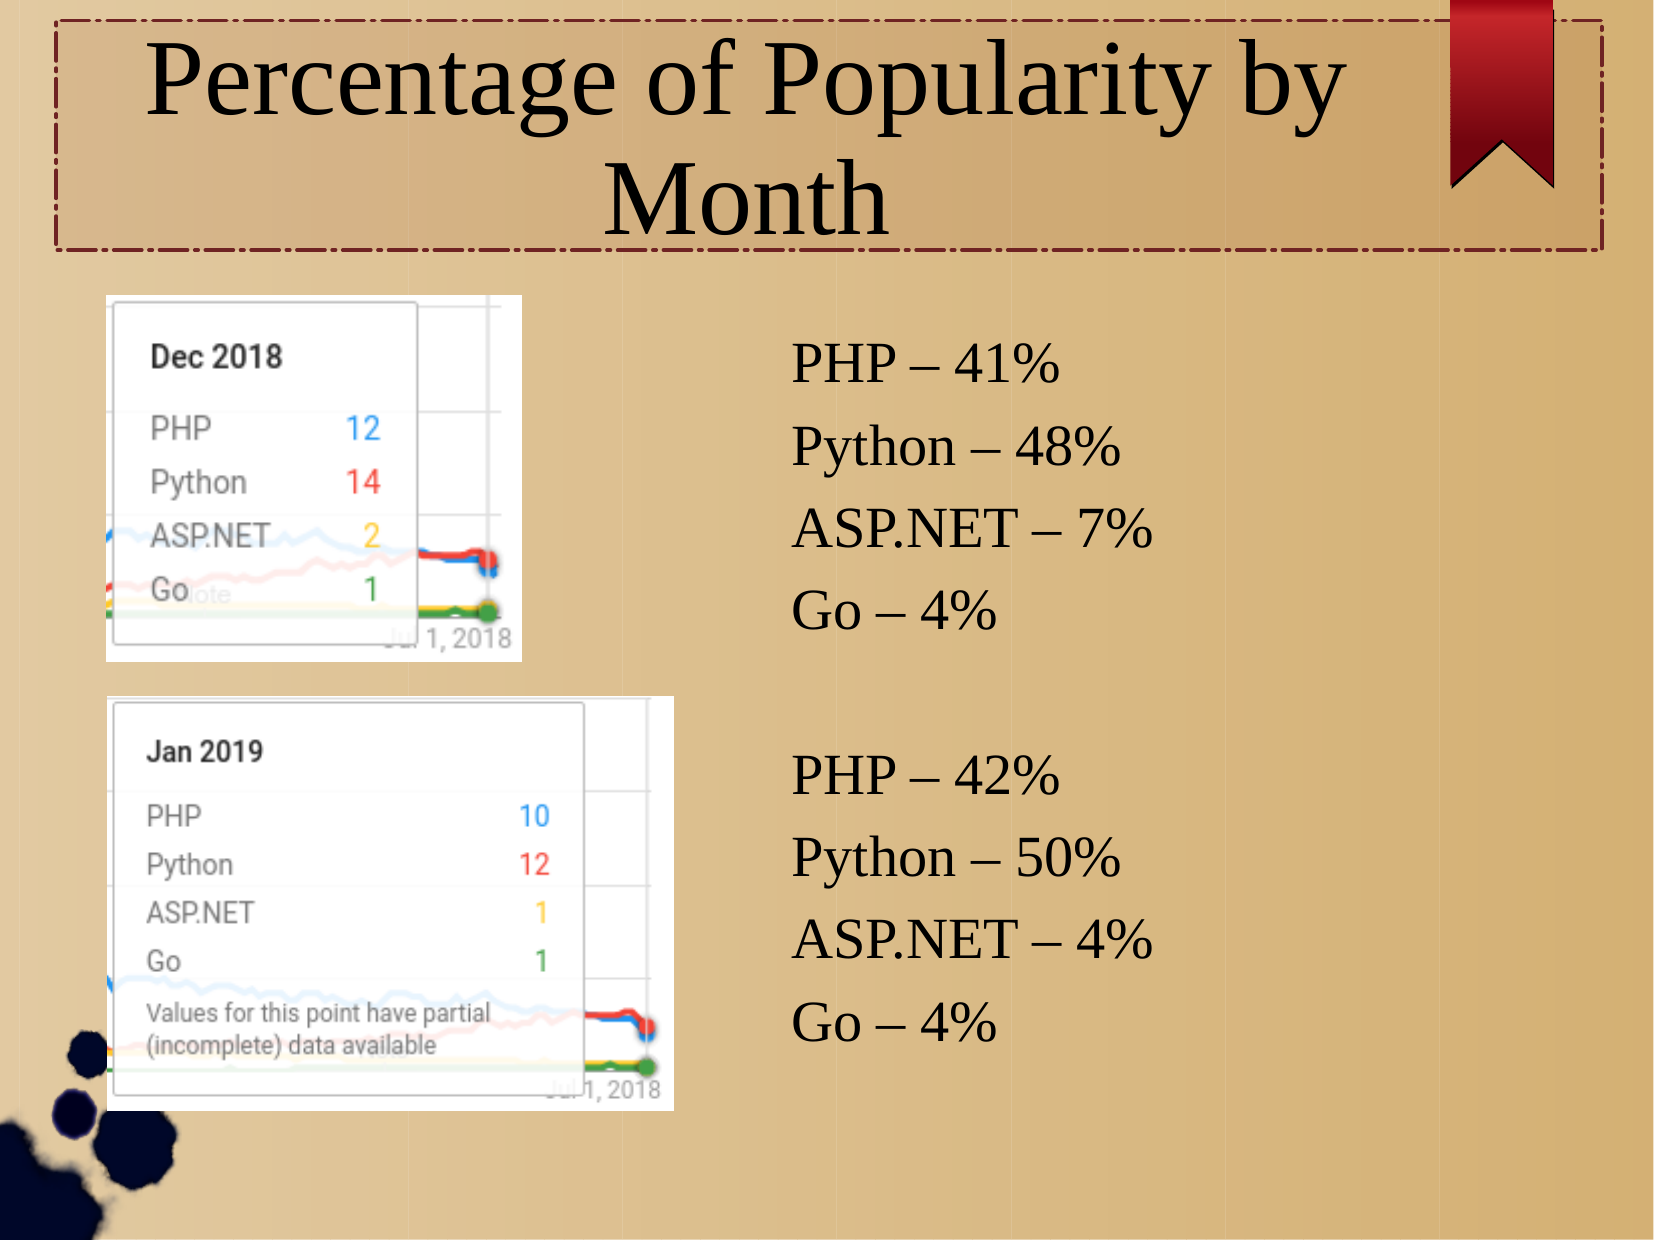

# Percentage of Popularity by Month
PHP – 41%
Python – 48%
ASP.NET – 7%
Go – 4%
PHP – 42%
Python – 50%
ASP.NET – 4%
Go – 4%